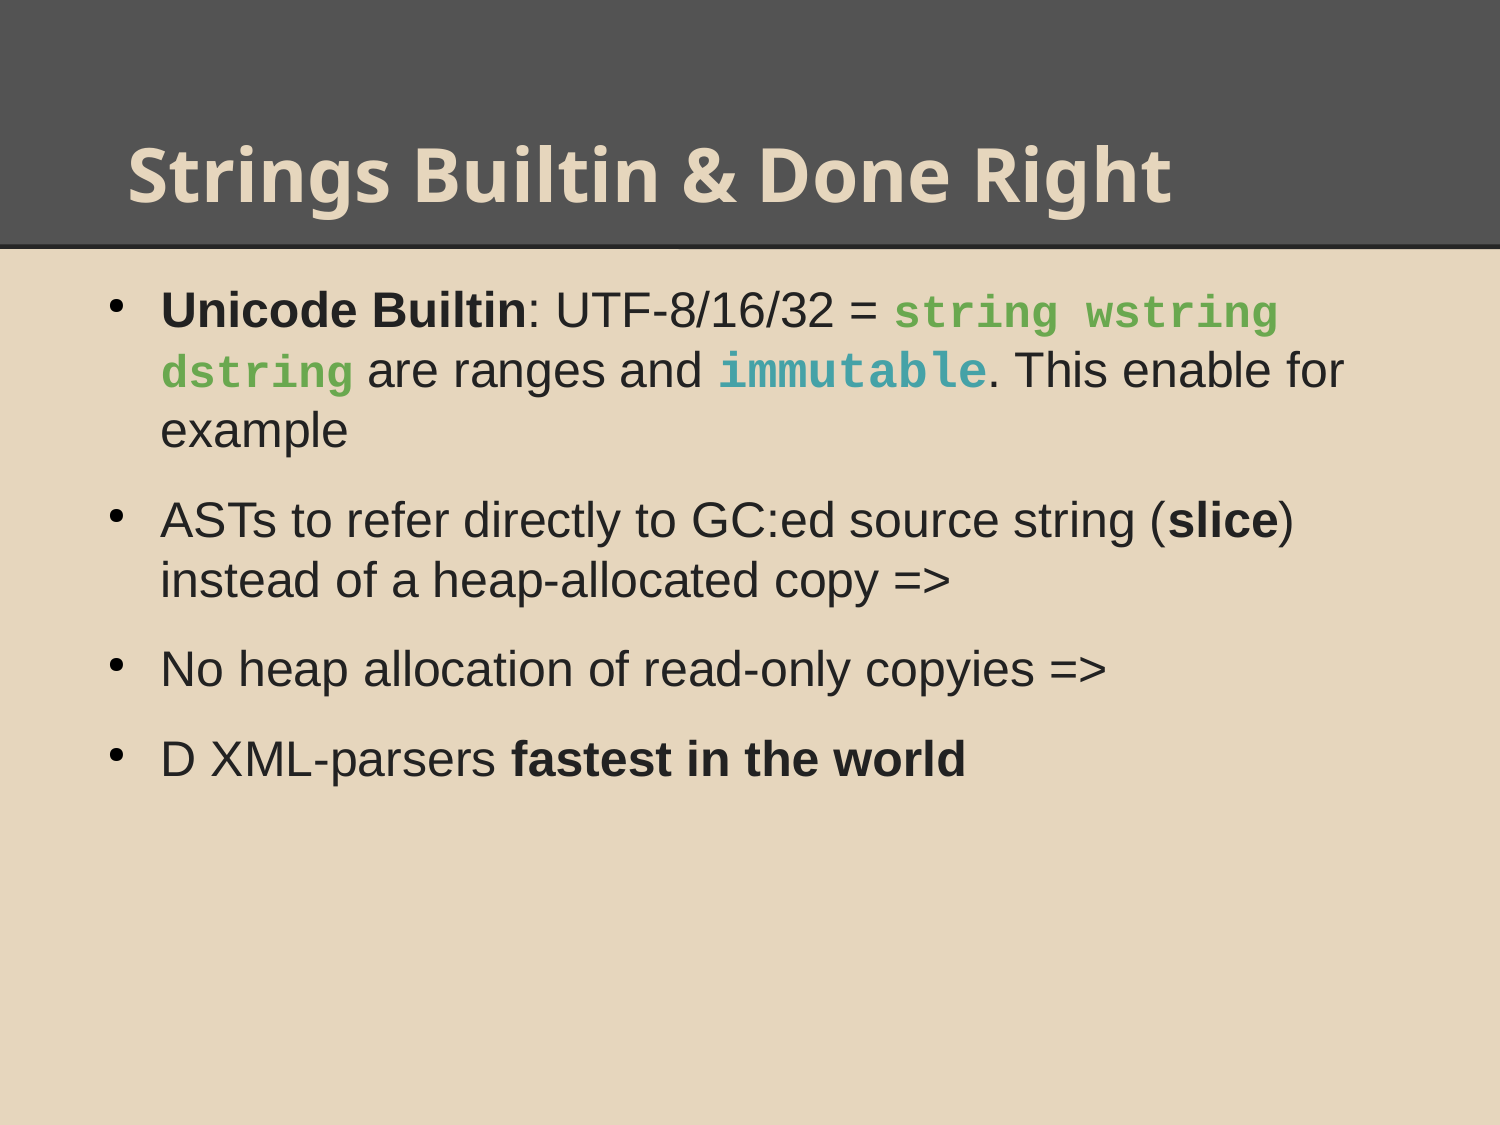

# Strings Builtin & Done Right
Unicode Builtin: UTF-8/16/32 = string wstring dstring are ranges and immutable. This enable for example
ASTs to refer directly to GC:ed source string (slice) instead of a heap-allocated copy =>
No heap allocation of read-only copyies =>
D XML-parsers fastest in the world